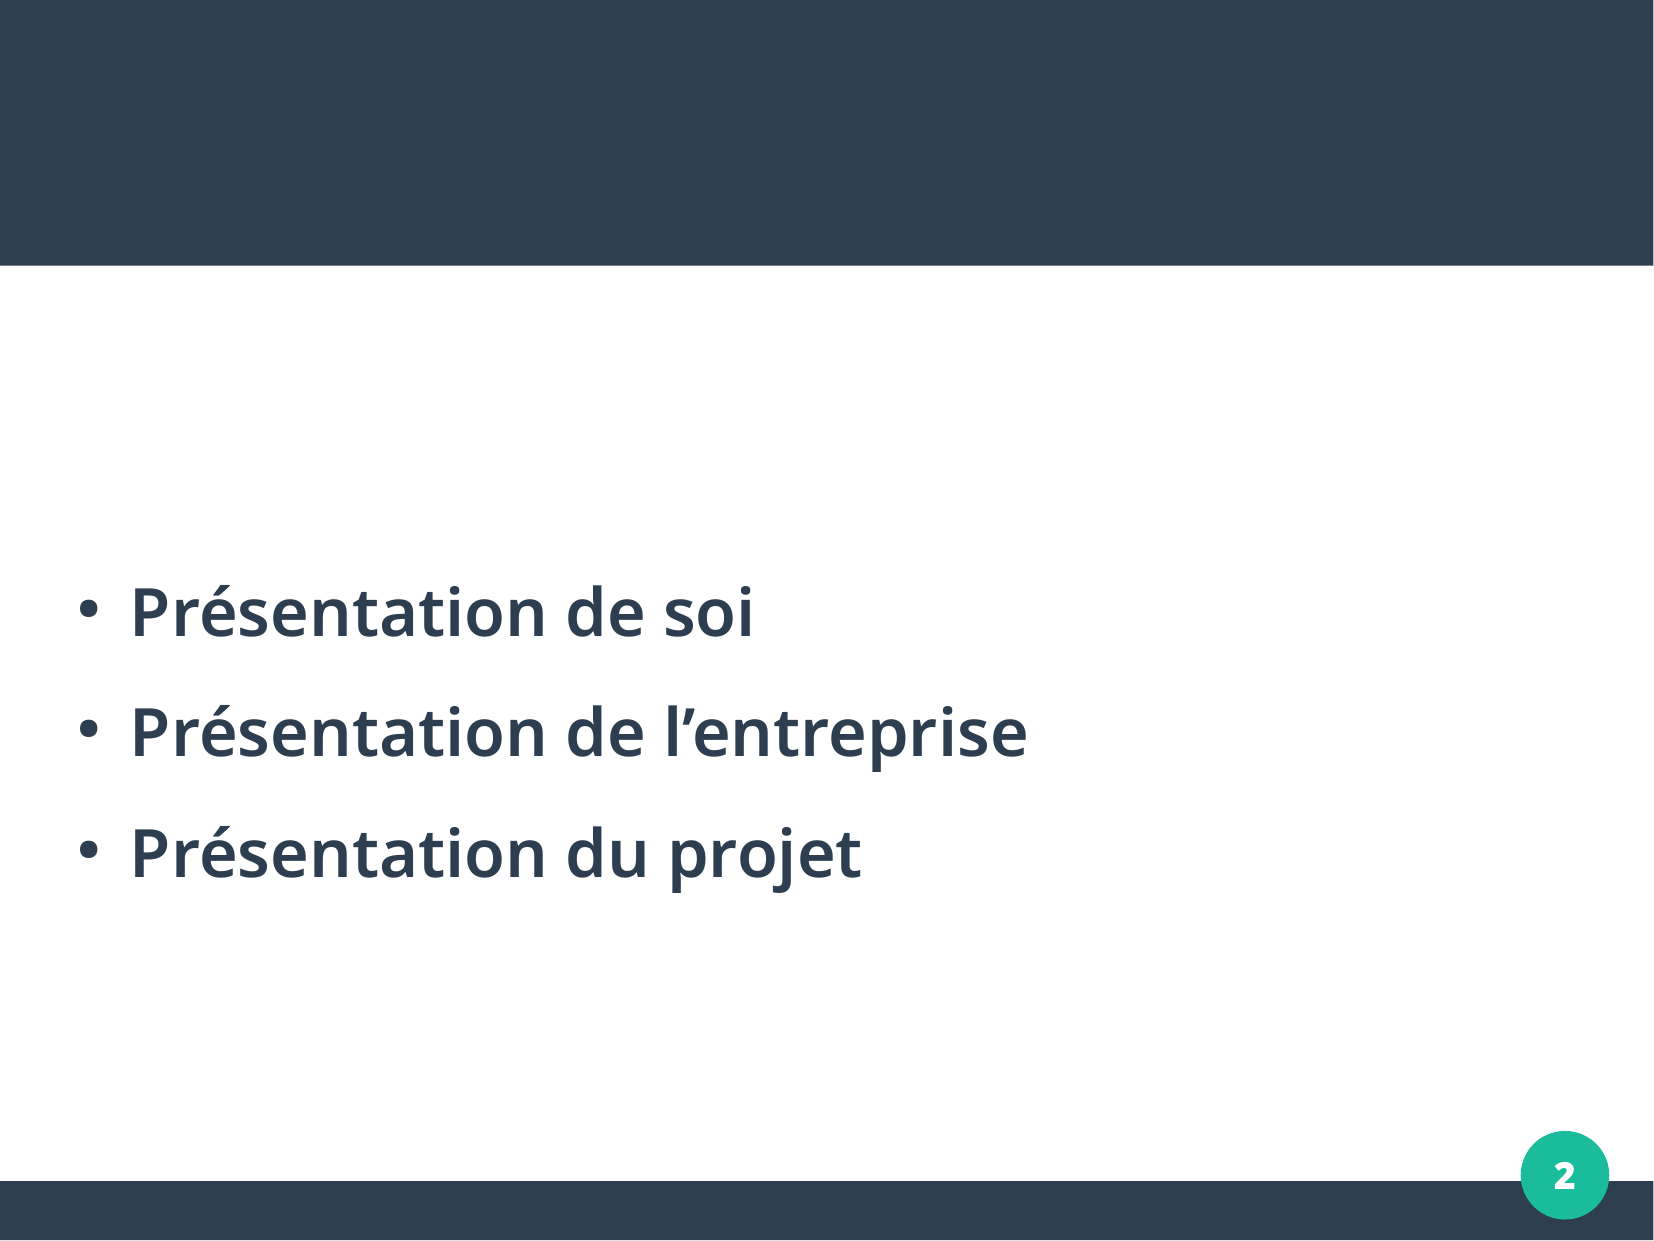

#
Présentation de soi
Présentation de l’entreprise
Présentation du projet
2